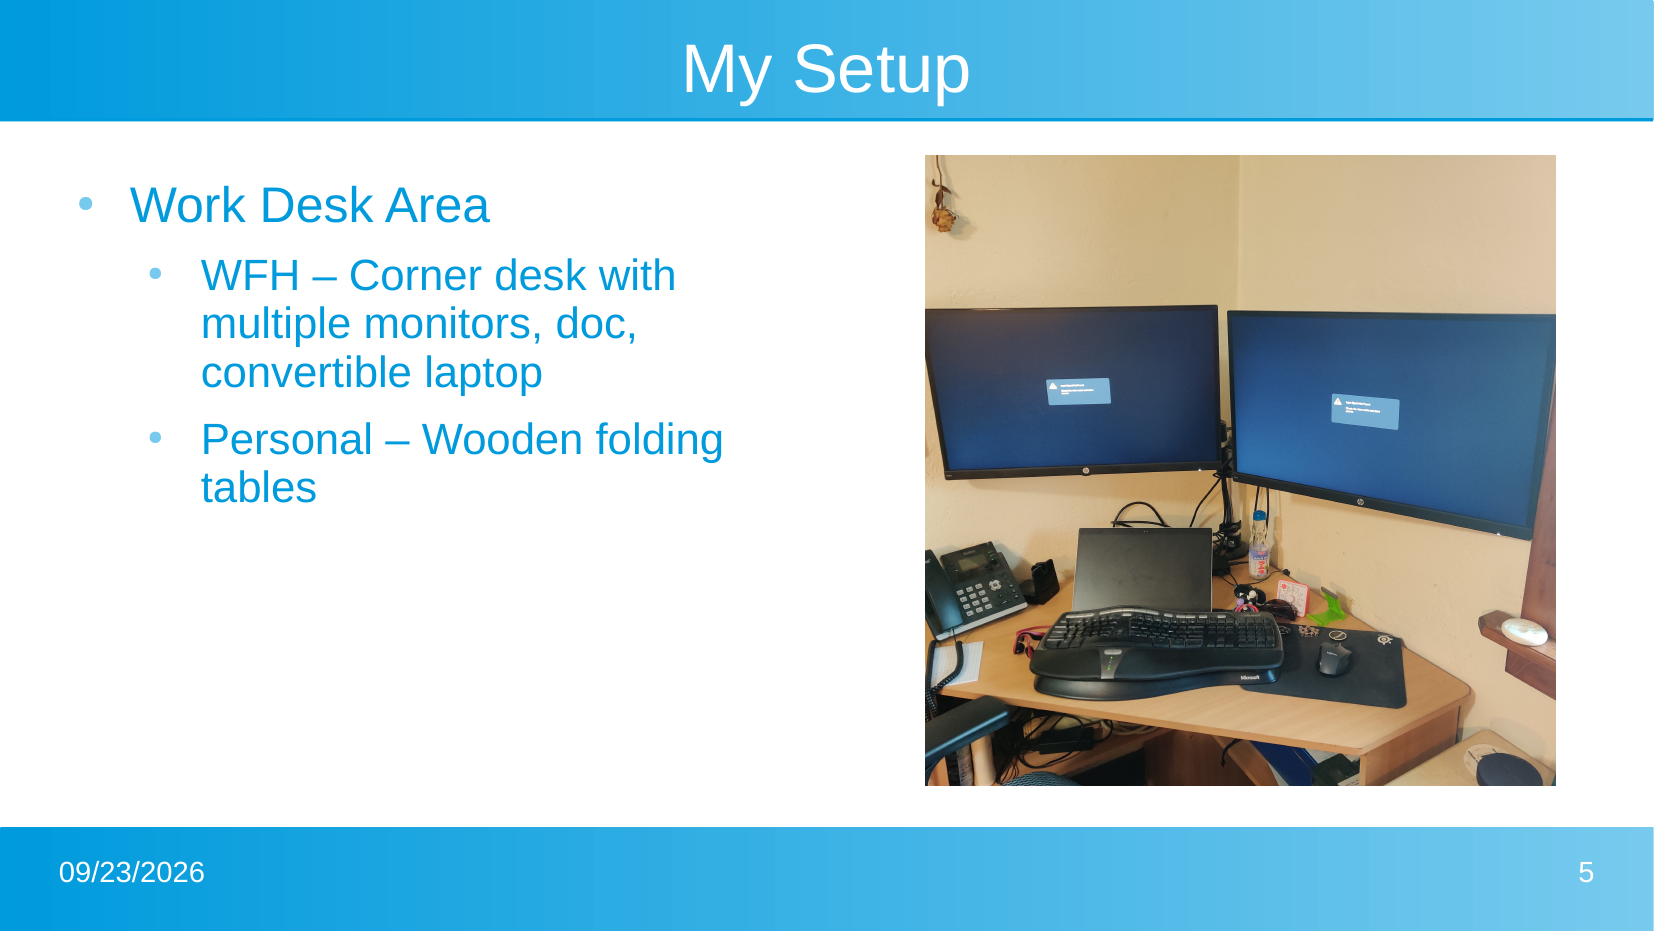

# My Setup
Work Desk Area
WFH – Corner desk with multiple monitors, doc, convertible laptop
Personal – Wooden folding tables
5